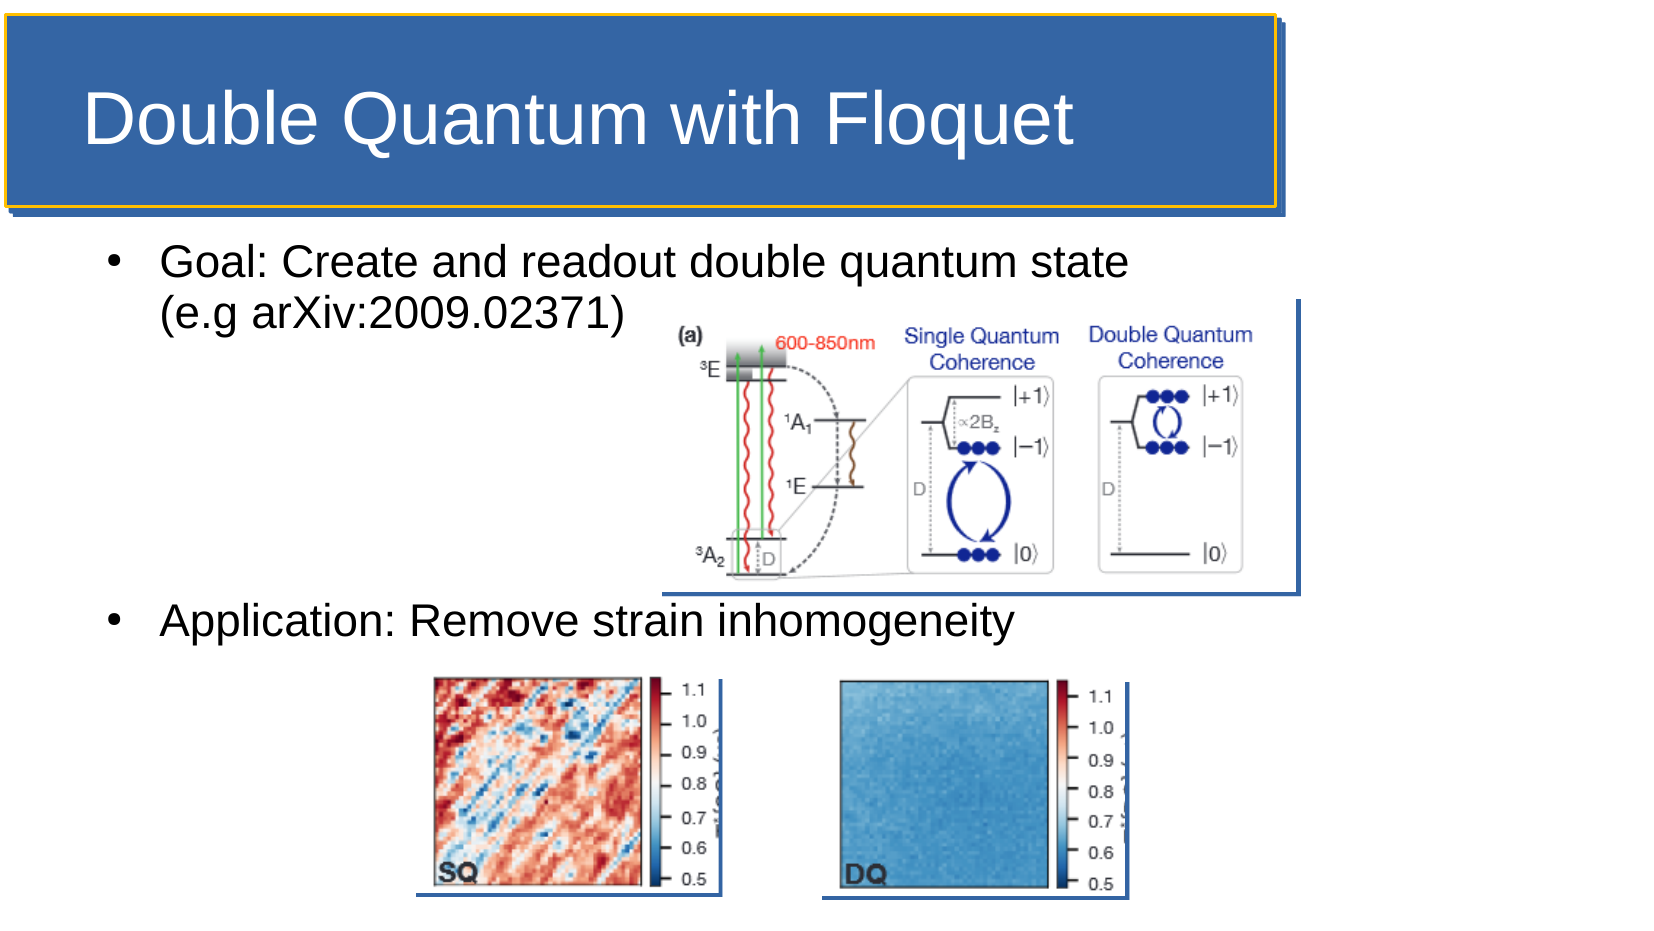

# Double Quantum with Floquet
Goal: Create and readout double quantum state
(e.g arXiv:2009.02371)
Application: Remove strain inhomogeneity